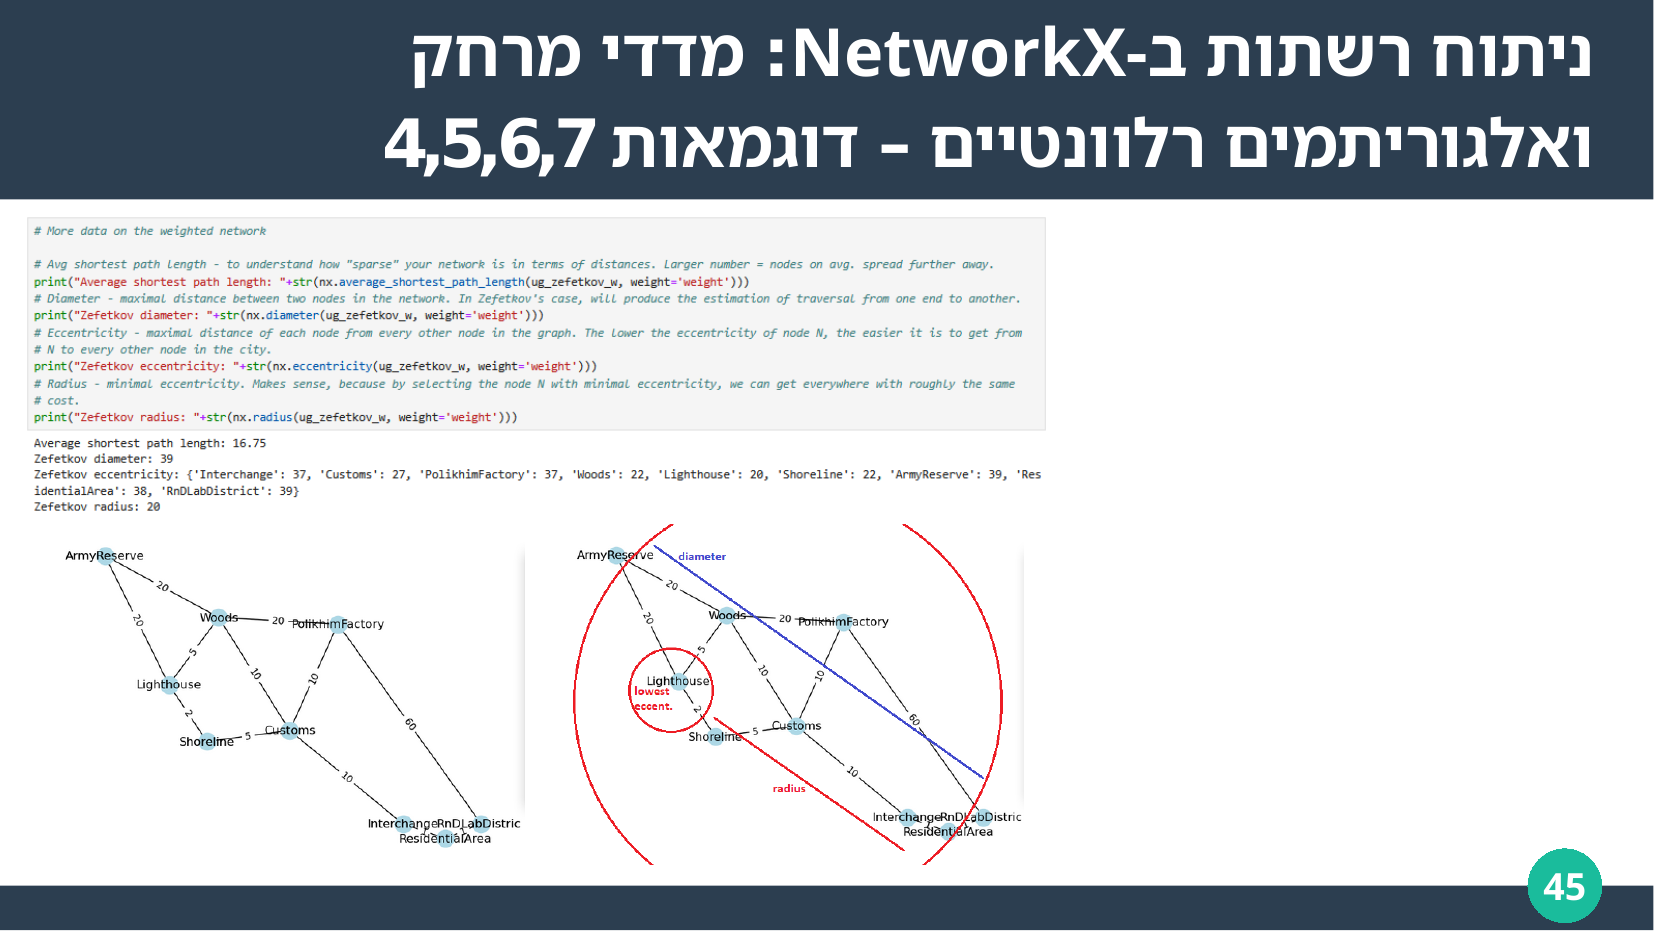

# ניתוח רשתות ב-NetworkX: מדדי מרחק ואלגוריתמים רלוונטיים – דוגמאות 4,5,6,7
45